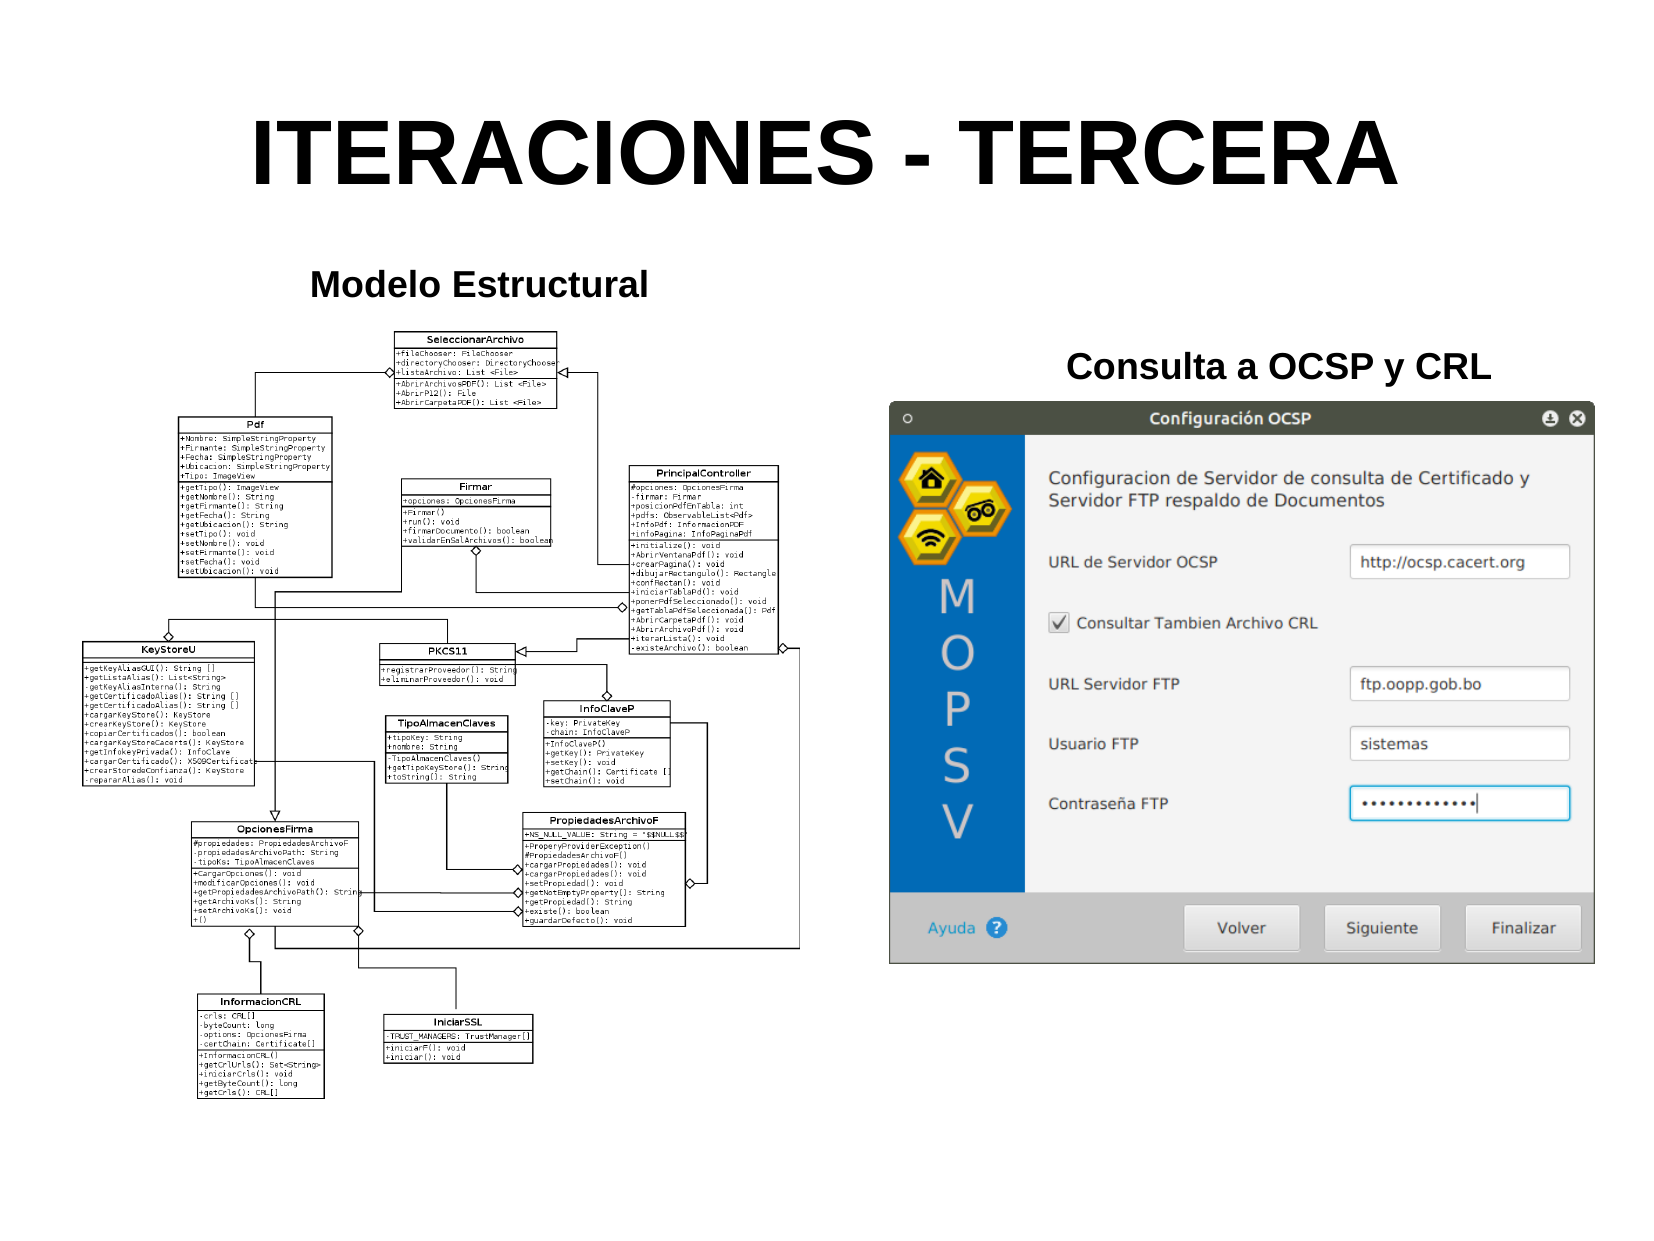

# ITERACIONES - TERCERA
Modelo Estructural
Consulta a OCSP y CRL